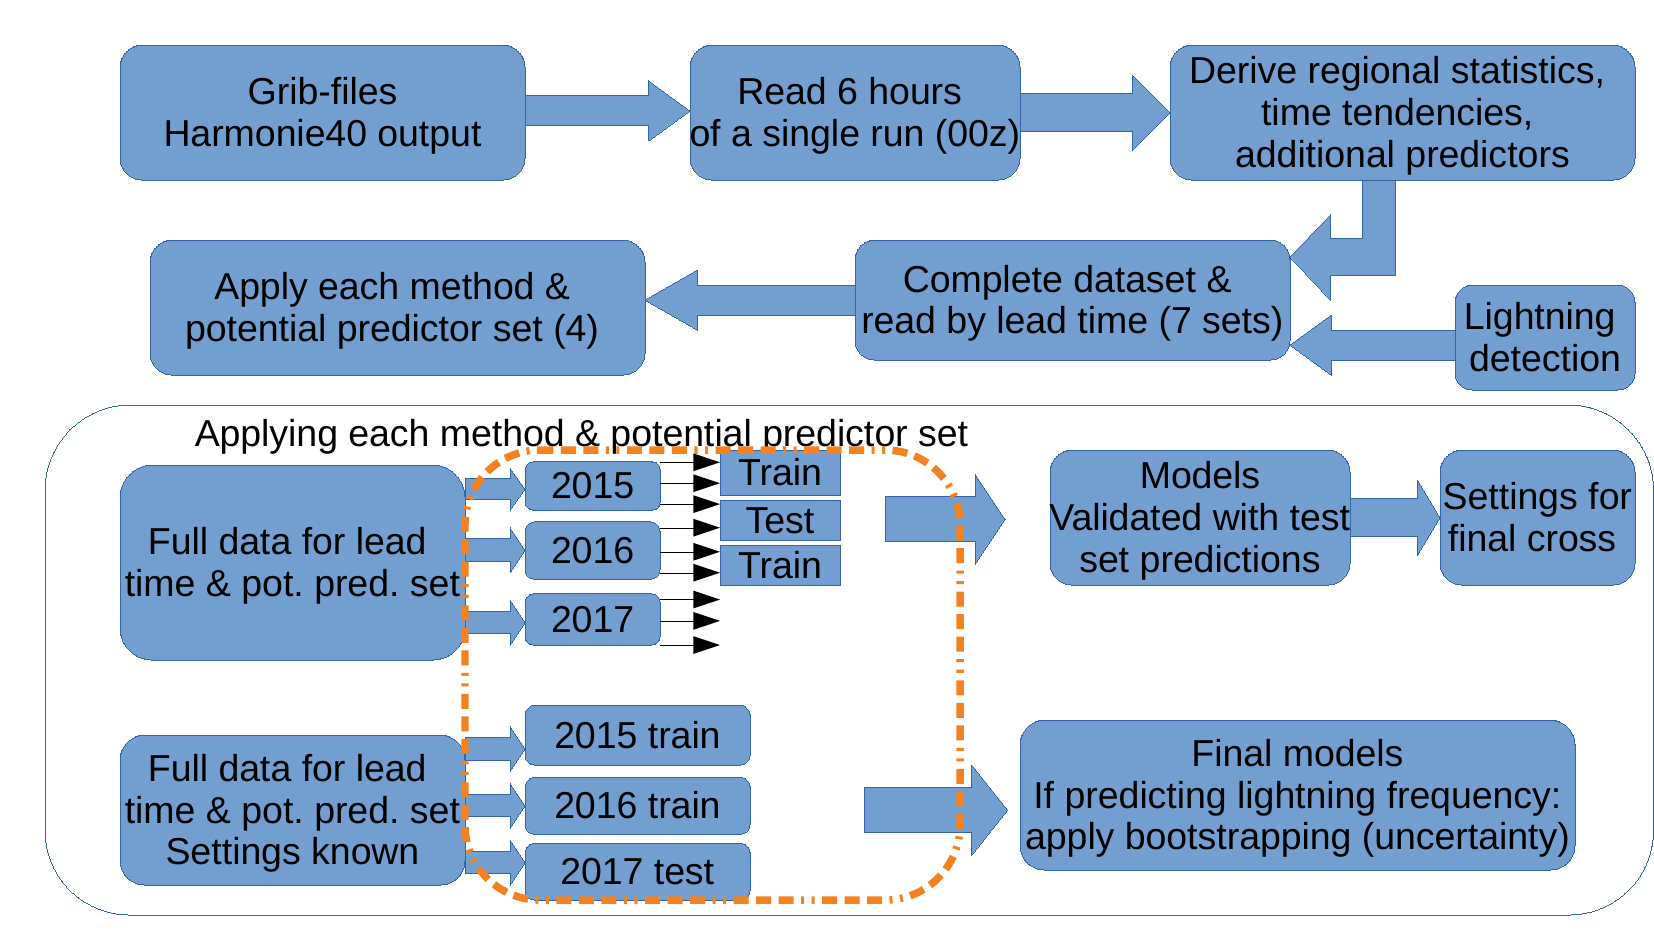

Grib-files
Harmonie40 output
Read 6 hours
of a single run (00z)
Derive regional statistics,
time tendencies,
additional predictors
Apply each method &
potential predictor set (4)
Complete dataset &
read by lead time (7 sets)
Lightning
detection
Applying each method & potential predictor set
Train
Models
Validated with test
set predictions
Settings for
final cross
2015
Full data for lead
time & pot. pred. set
Test
2016
Train
2017
2015 train
Final models
If predicting lightning frequency:
apply bootstrapping (uncertainty)
Full data for lead
time & pot. pred. set
Settings known
2016 train
2017 test